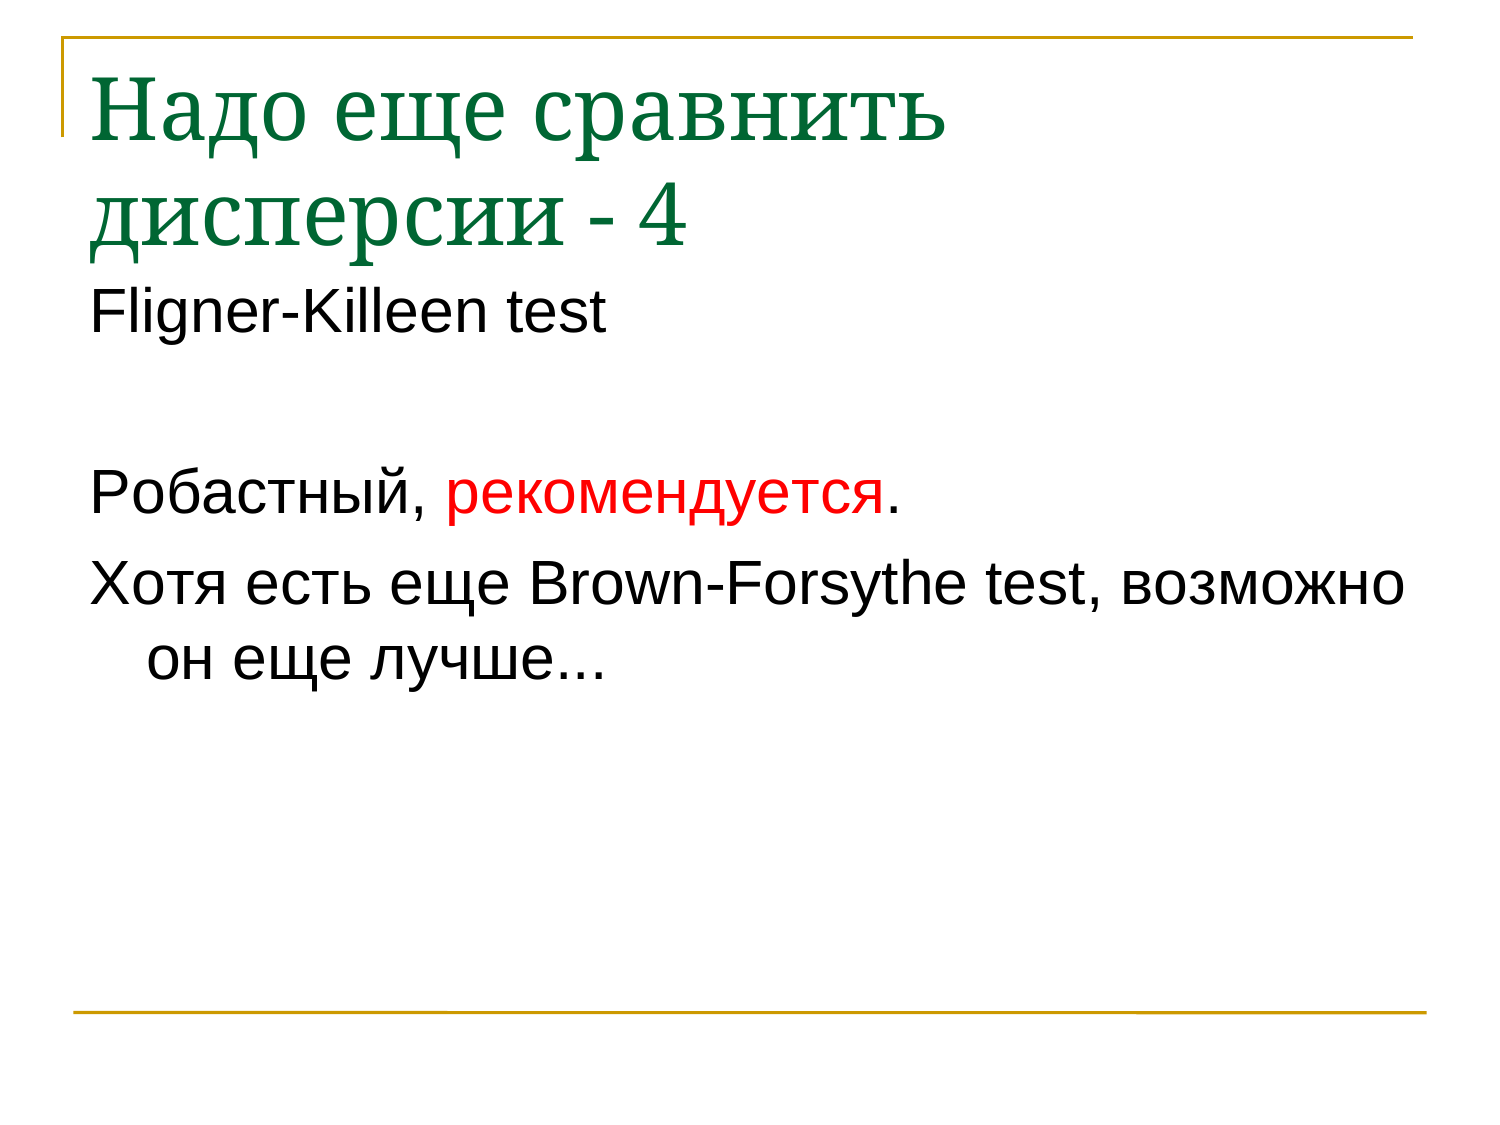

# Надо еще сравнить дисперсии - 4
Fligner-Killeen test
Робастный, рекомендуется.
Хотя есть еще Brown-Forsythe test, возможно он еще лучше...